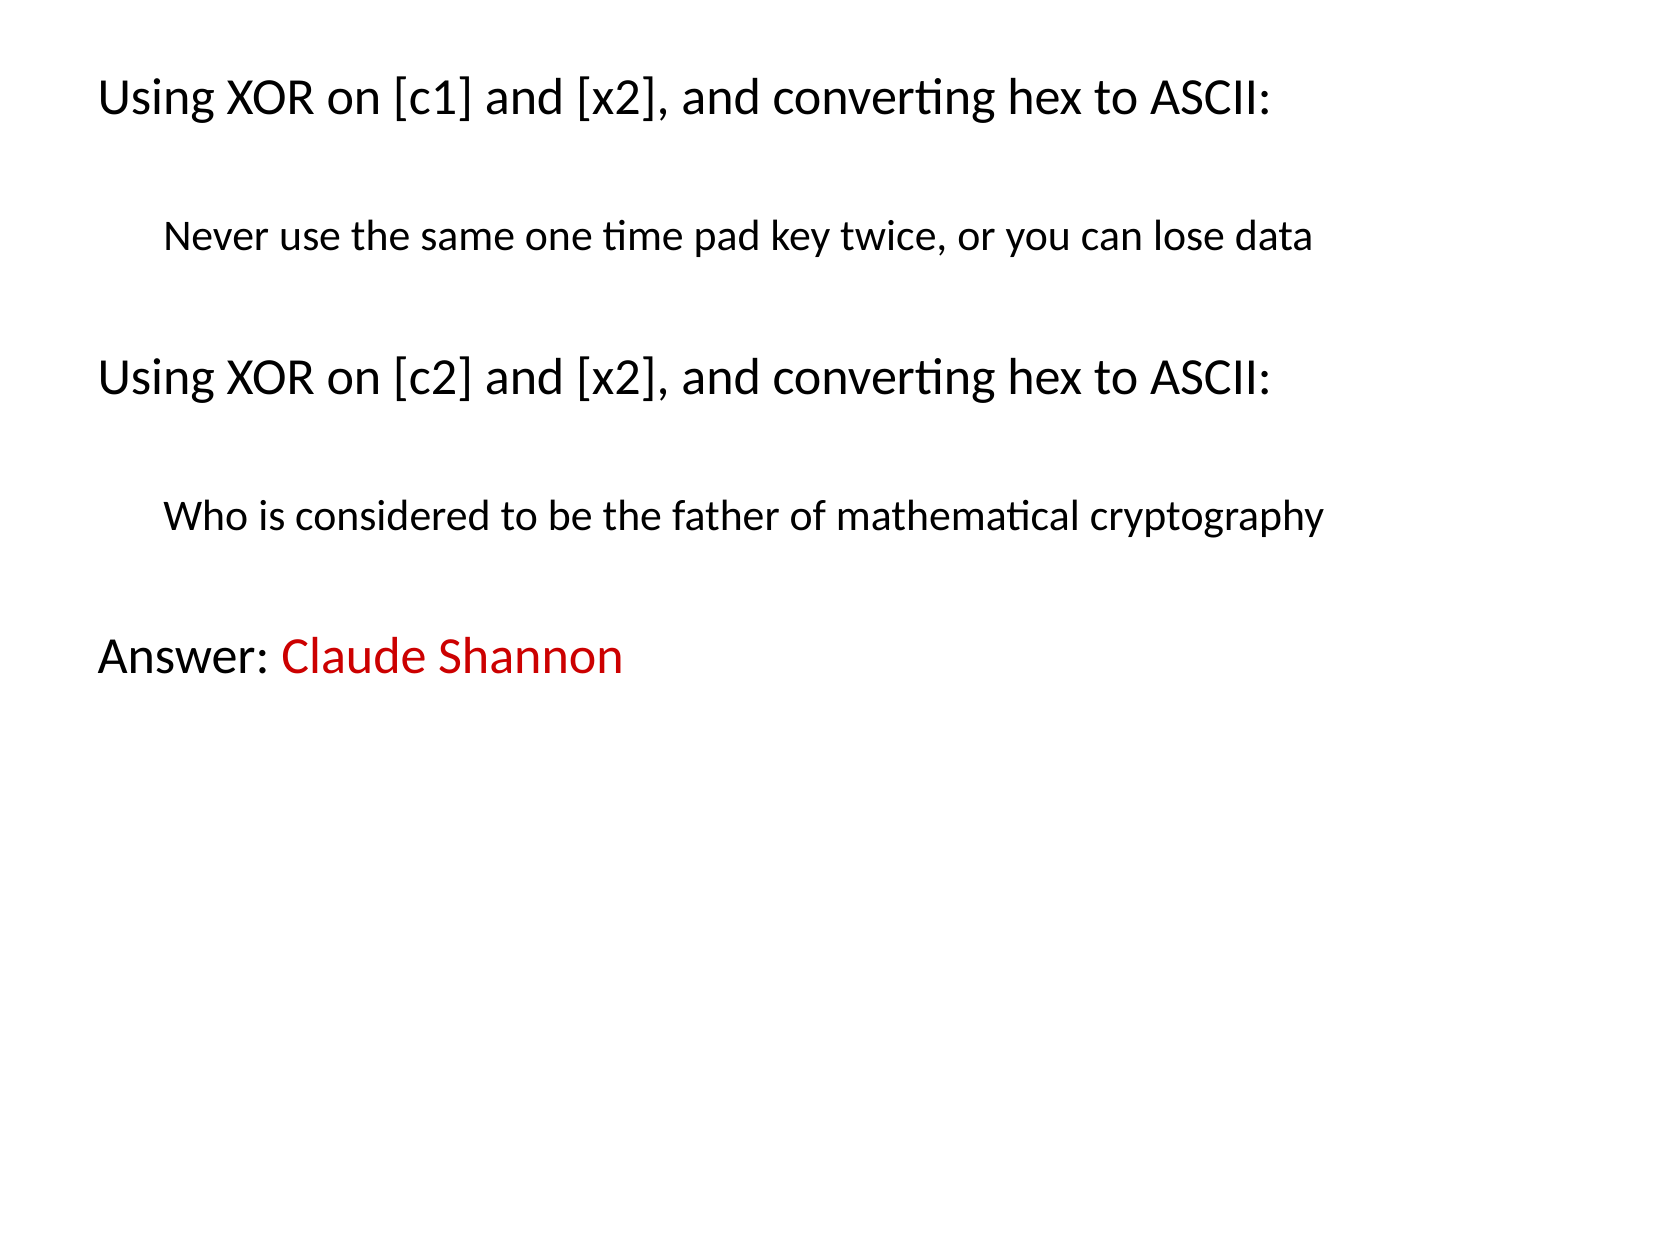

# Using XOR on [c1] and [x2], and converting hex to ASCII:
Never use the same one time pad key twice, or you can lose data
Using XOR on [c2] and [x2], and converting hex to ASCII:
Who is considered to be the father of mathematical cryptography
Answer: Claude Shannon